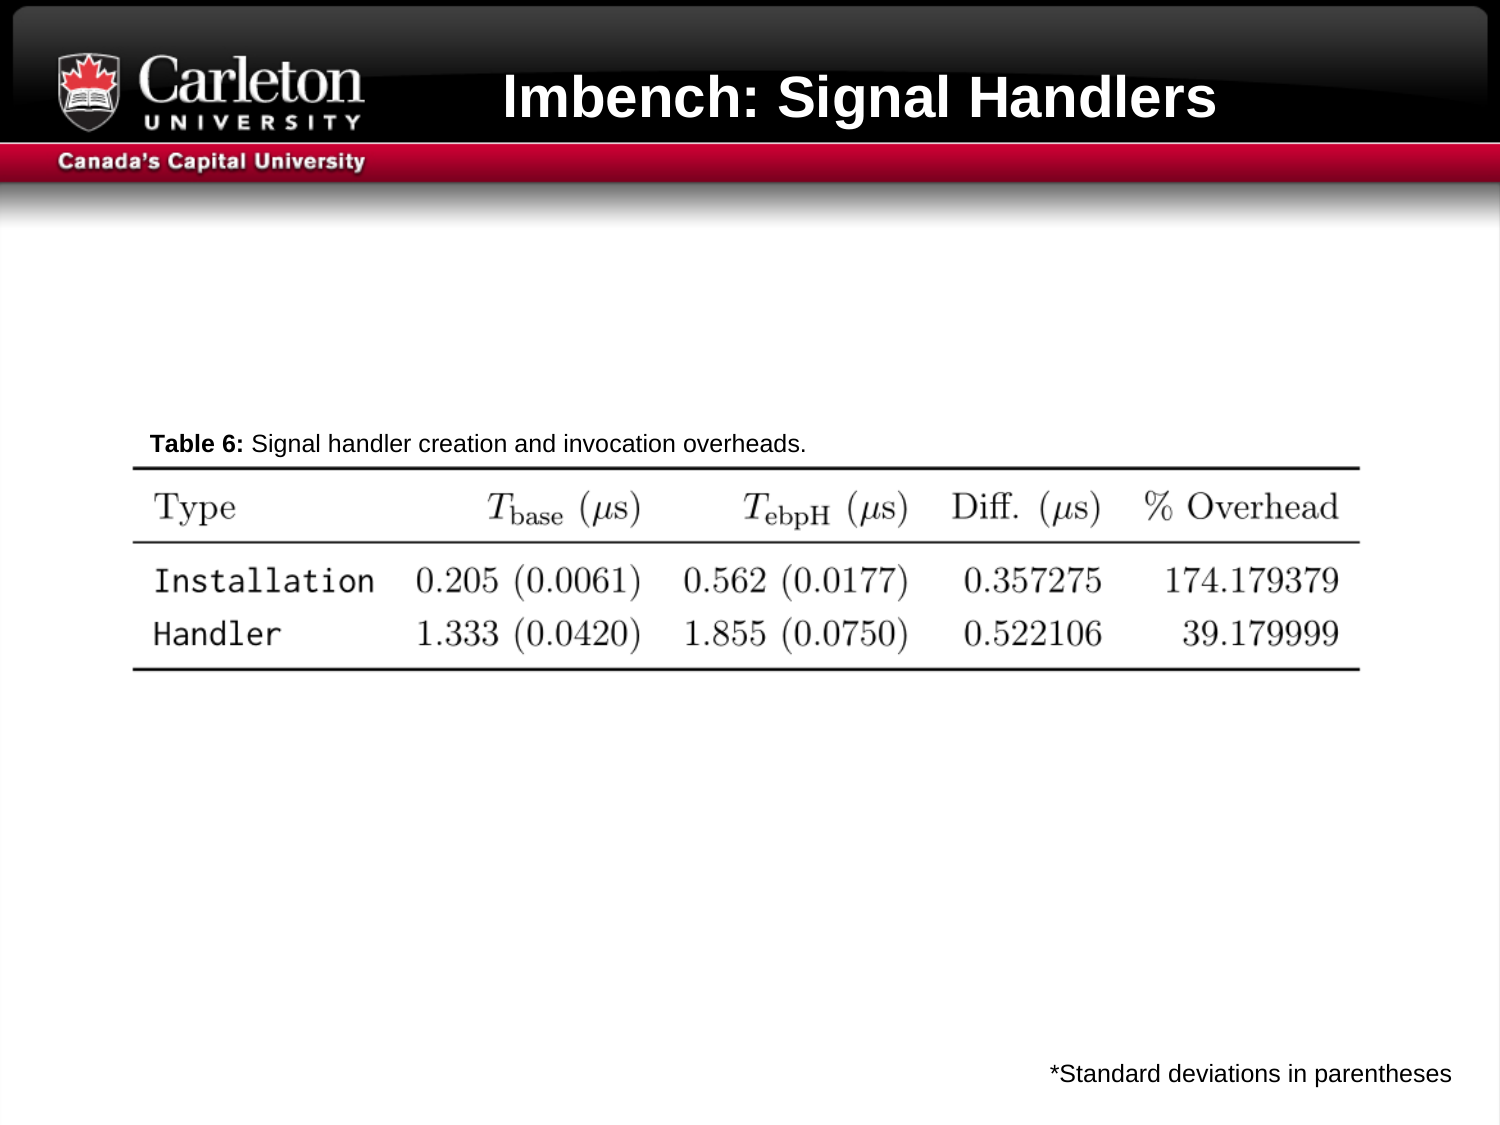

# lmbench: Signal Handlers
Table 6: Signal handler creation and invocation overheads.
*Standard deviations in parentheses